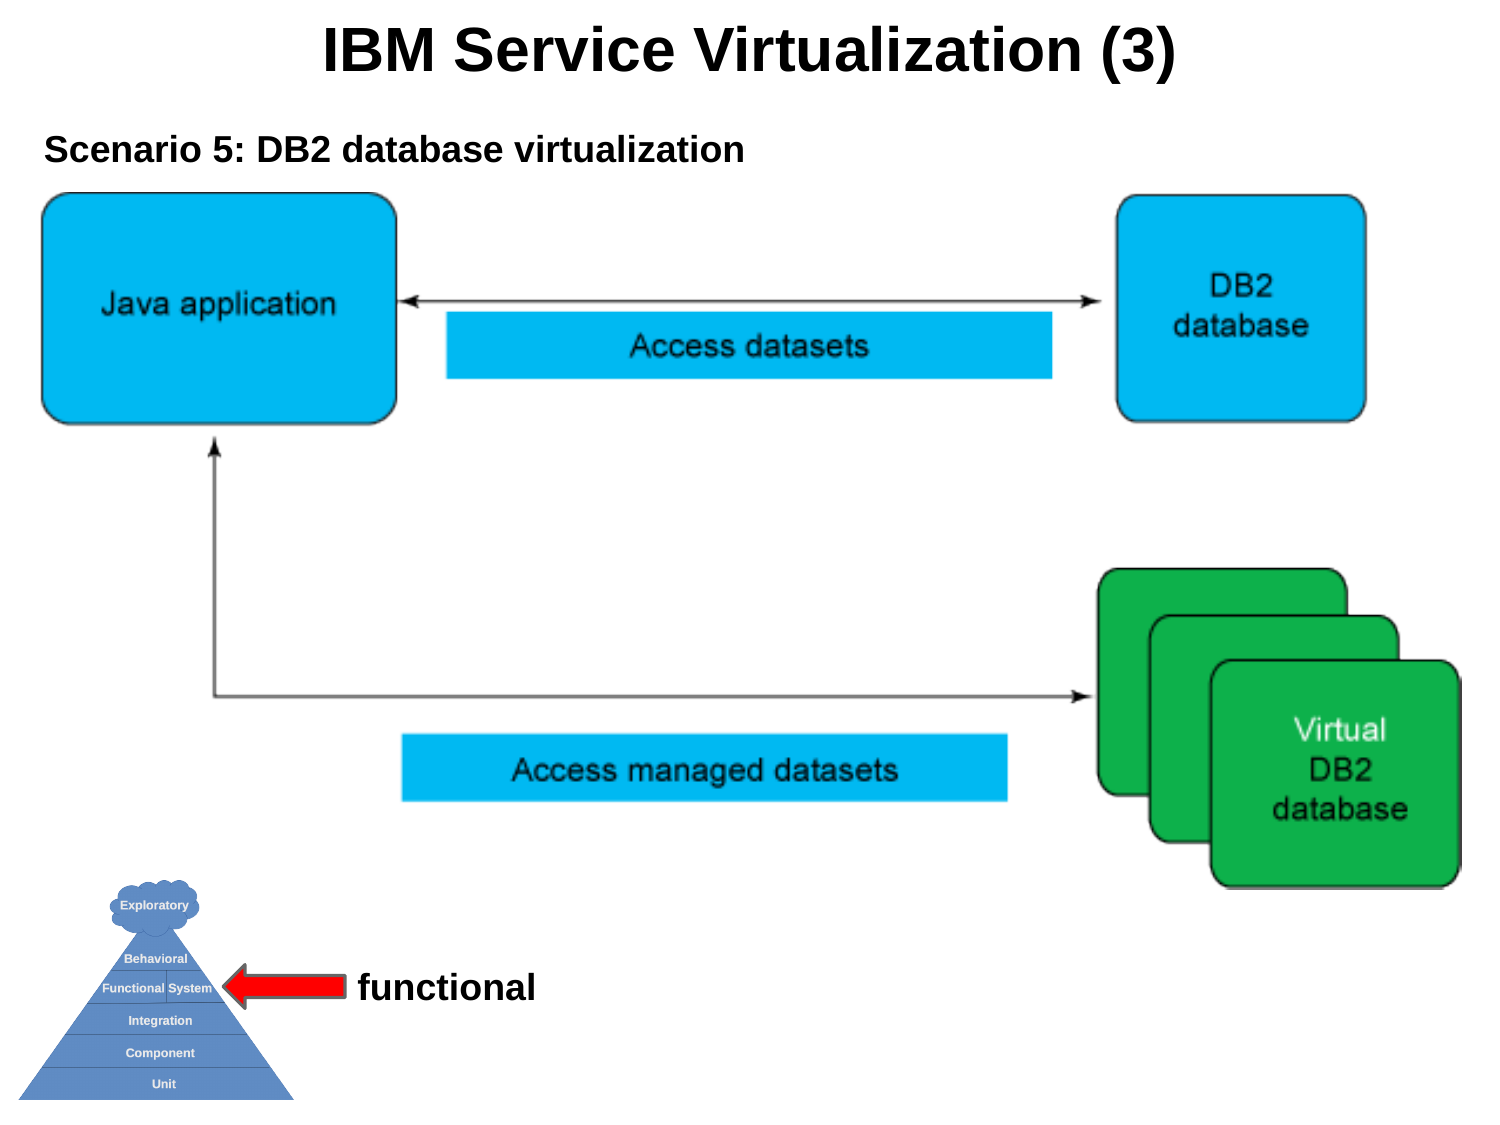

IBM Service Virtualization (3)
Scenario 5: DB2 database virtualization
functional